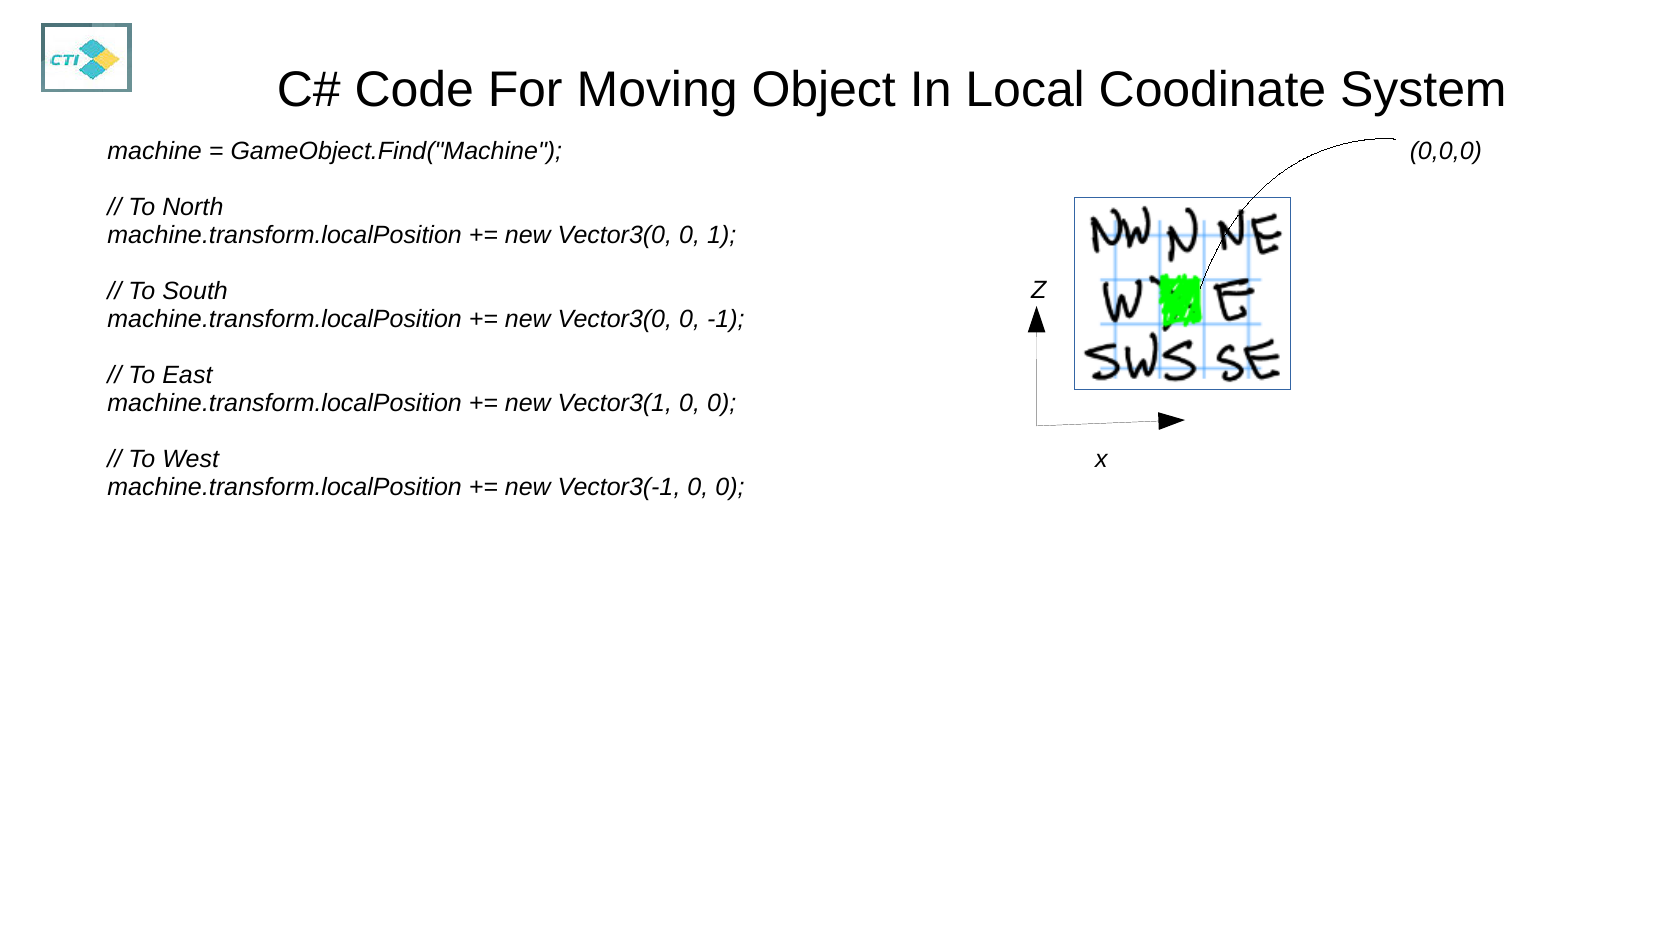

C# Code For Moving Object In Local Coodinate System
machine = GameObject.Find("Machine");
// To North
machine.transform.localPosition += new Vector3(0, 0, 1);
// To South
machine.transform.localPosition += new Vector3(0, 0, -1);
// To East
machine.transform.localPosition += new Vector3(1, 0, 0);
// To West
machine.transform.localPosition += new Vector3(-1, 0, 0);
(0,0,0)
Z
x